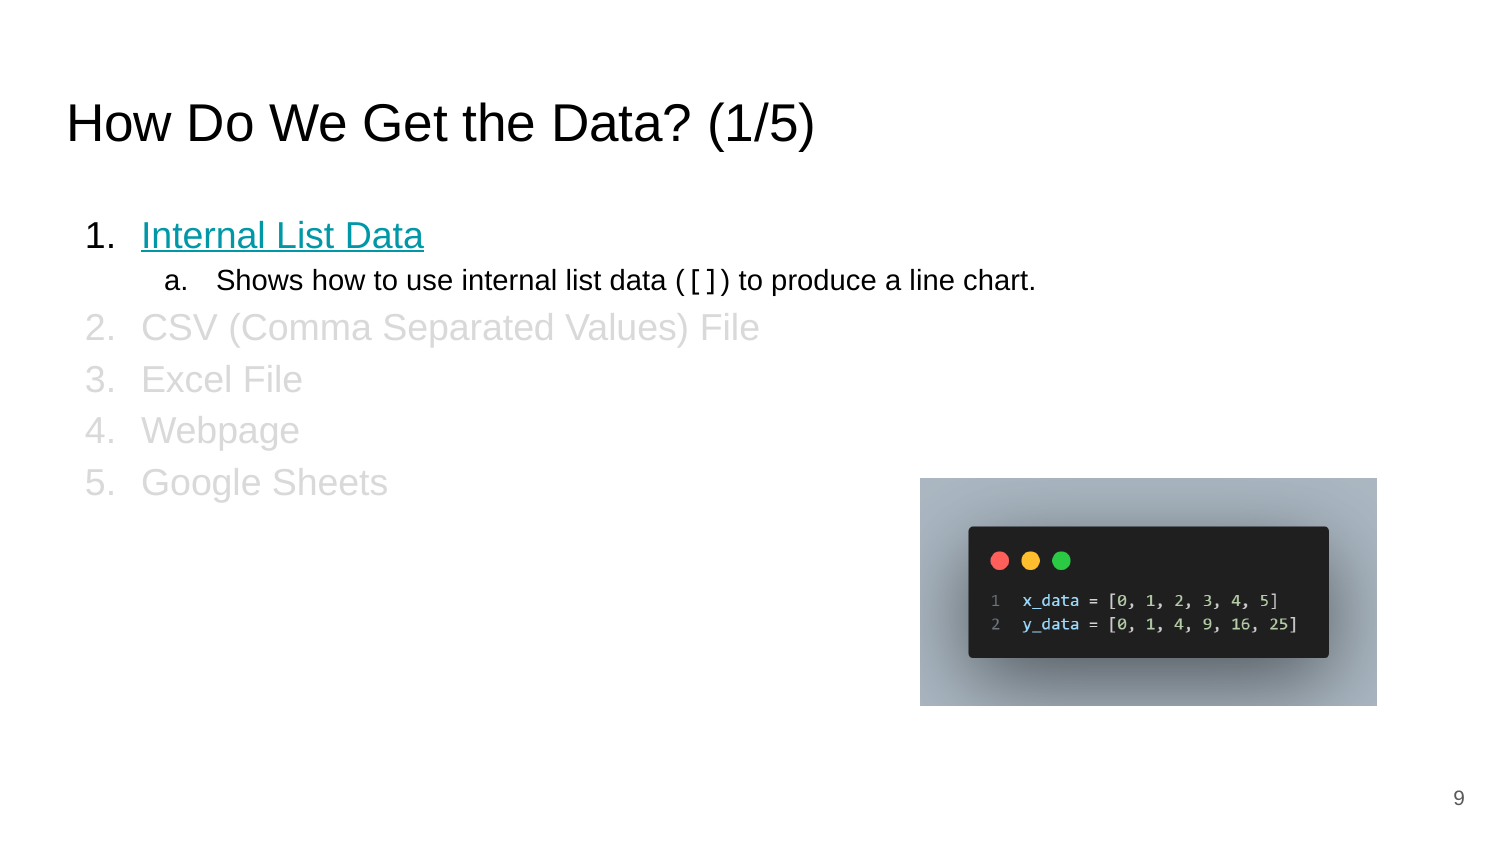

# How Do We Get the Data? (1/5)
Internal List Data
Shows how to use internal list data ([]) to produce a line chart.
CSV (Comma Separated Values) File
Excel File
Webpage
Google Sheets